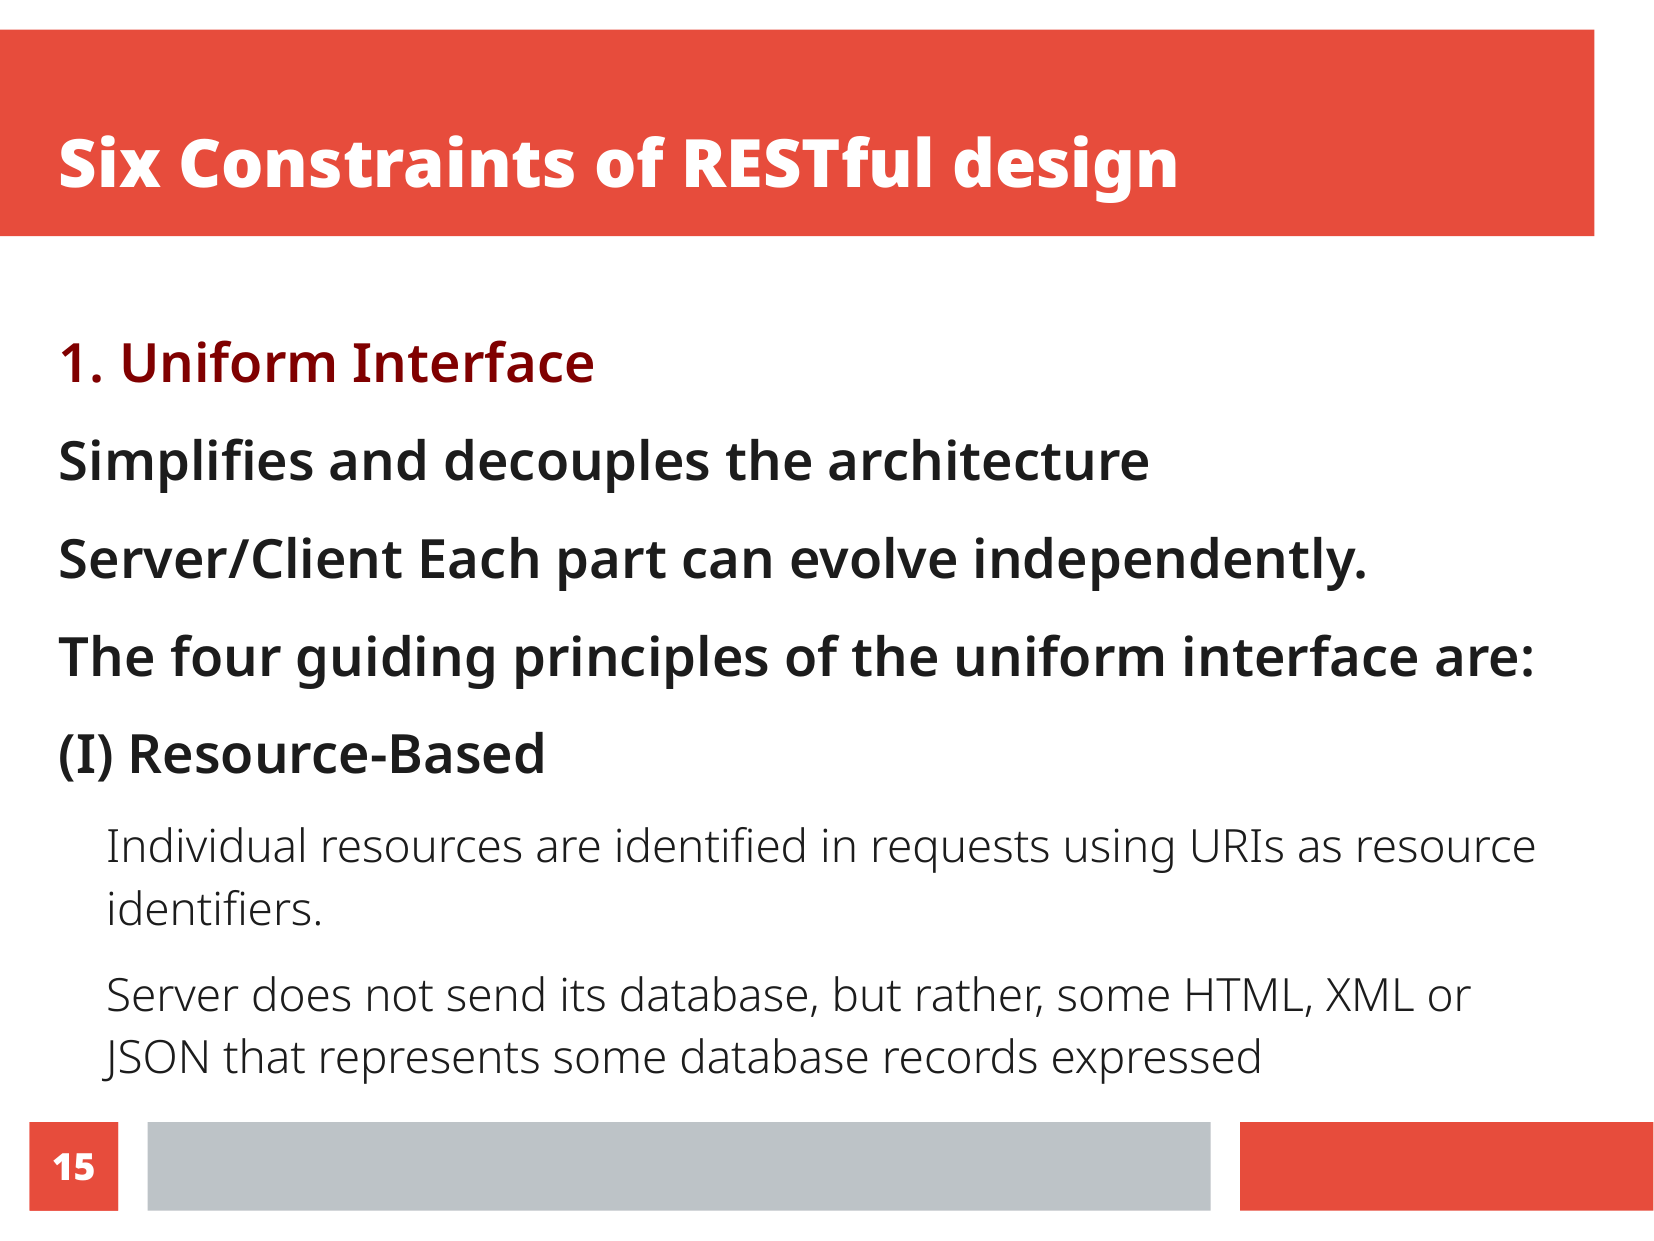

# Six Constraints of RESTful design
1. Uniform Interface
Simplifies and decouples the architecture
Server/Client Each part can evolve independently.
The four guiding principles of the uniform interface are:
(I) Resource-Based
Individual resources are identified in requests using URIs as resource identifiers.
Server does not send its database, but rather, some HTML, XML or JSON that represents some database records expressed
15